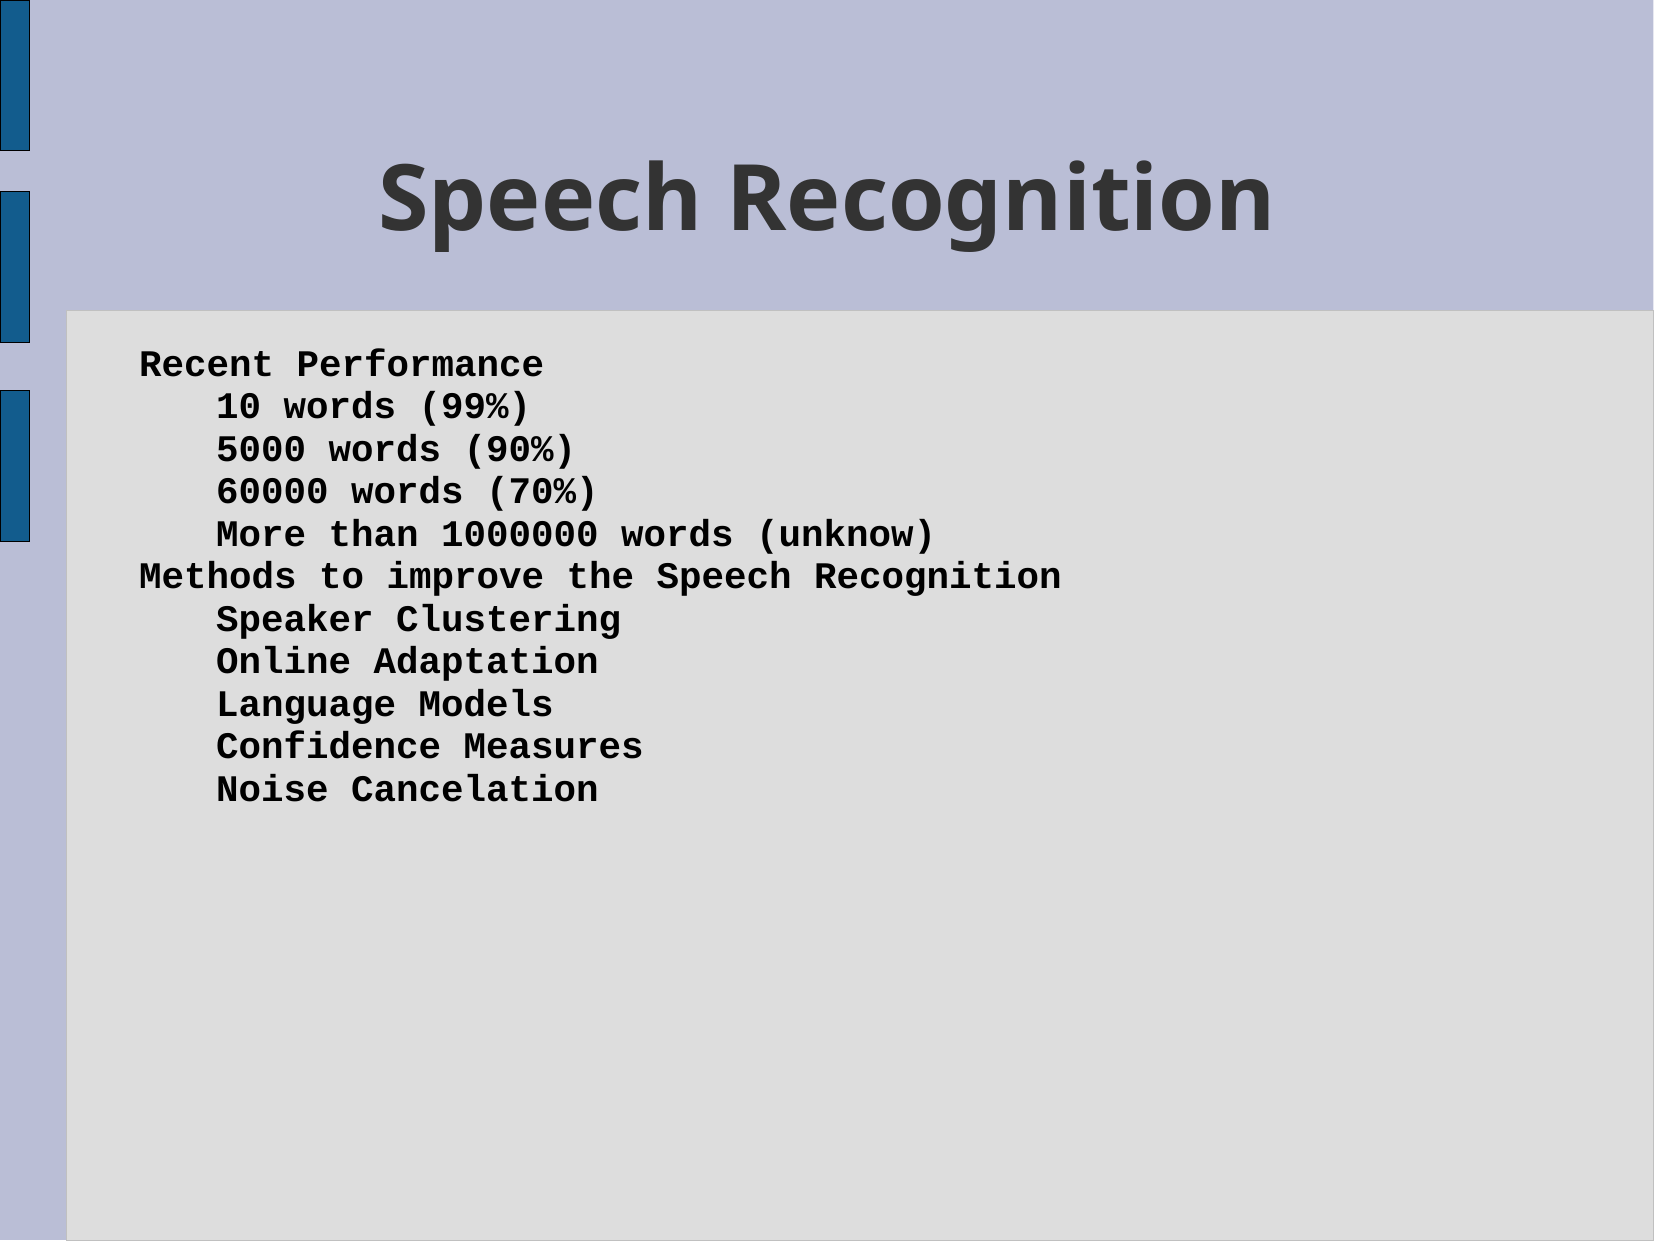

# Speech Recognition
Recent Performance
10 words (99%)
5000 words (90%)
60000 words (70%)
More than 1000000 words (unknow)
Methods to improve the Speech Recognition
Speaker Clustering
Online Adaptation
Language Models
Confidence Measures
Noise Cancelation